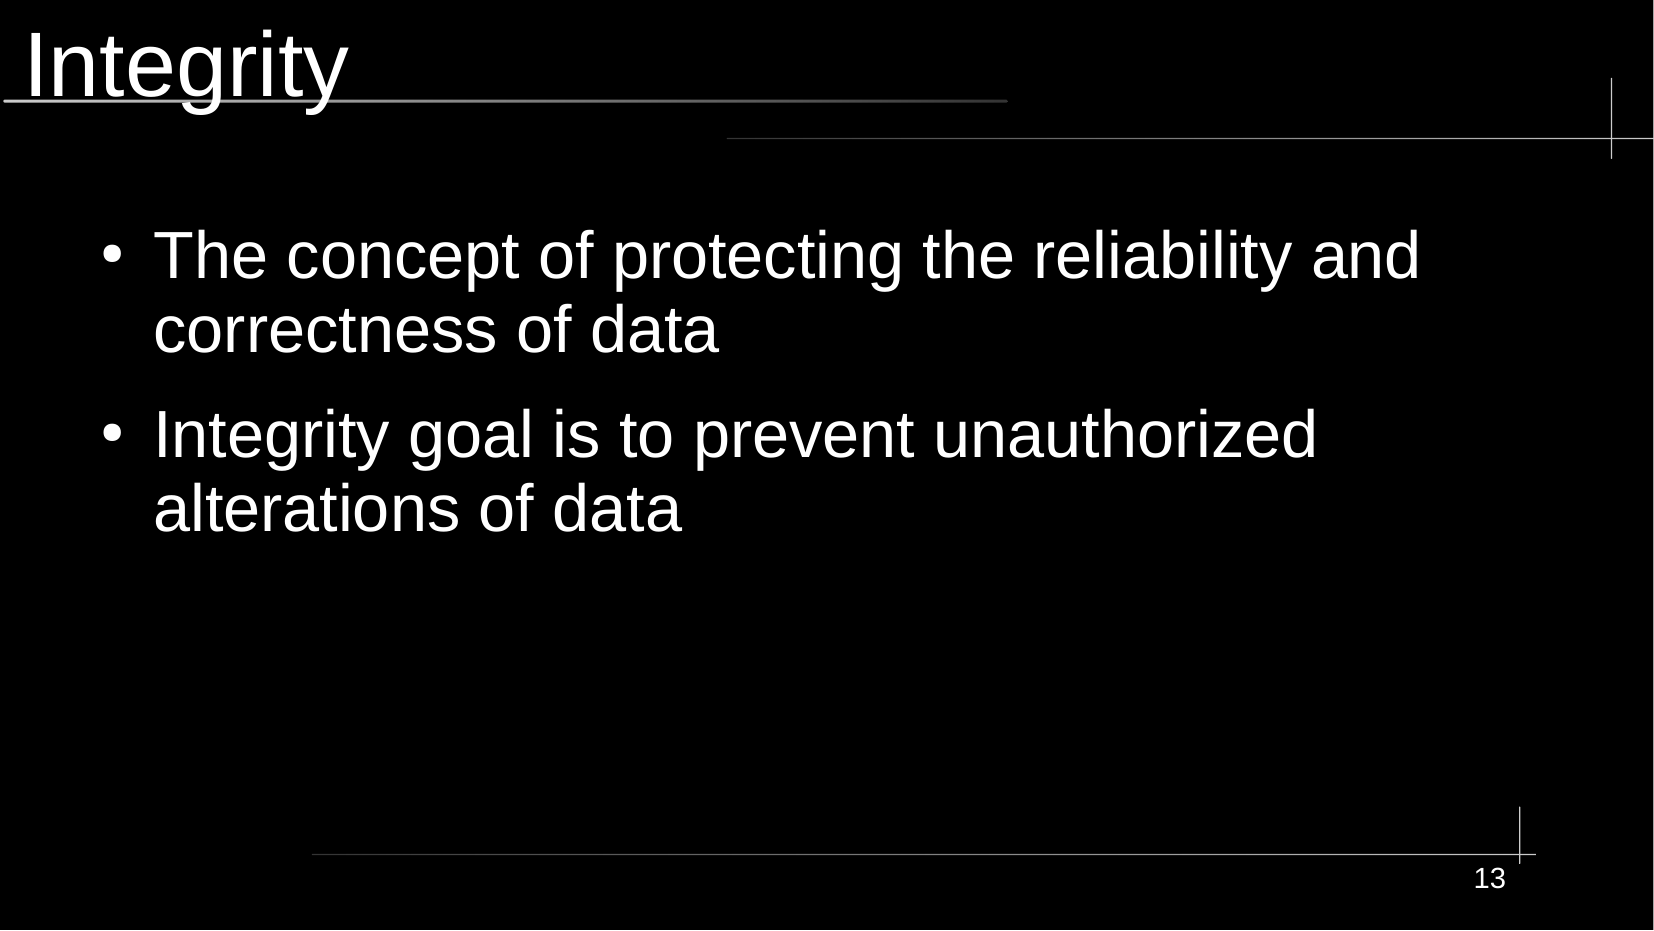

# Integrity
The concept of protecting the reliability and correctness of data
Integrity goal is to prevent unauthorized alterations of data
13